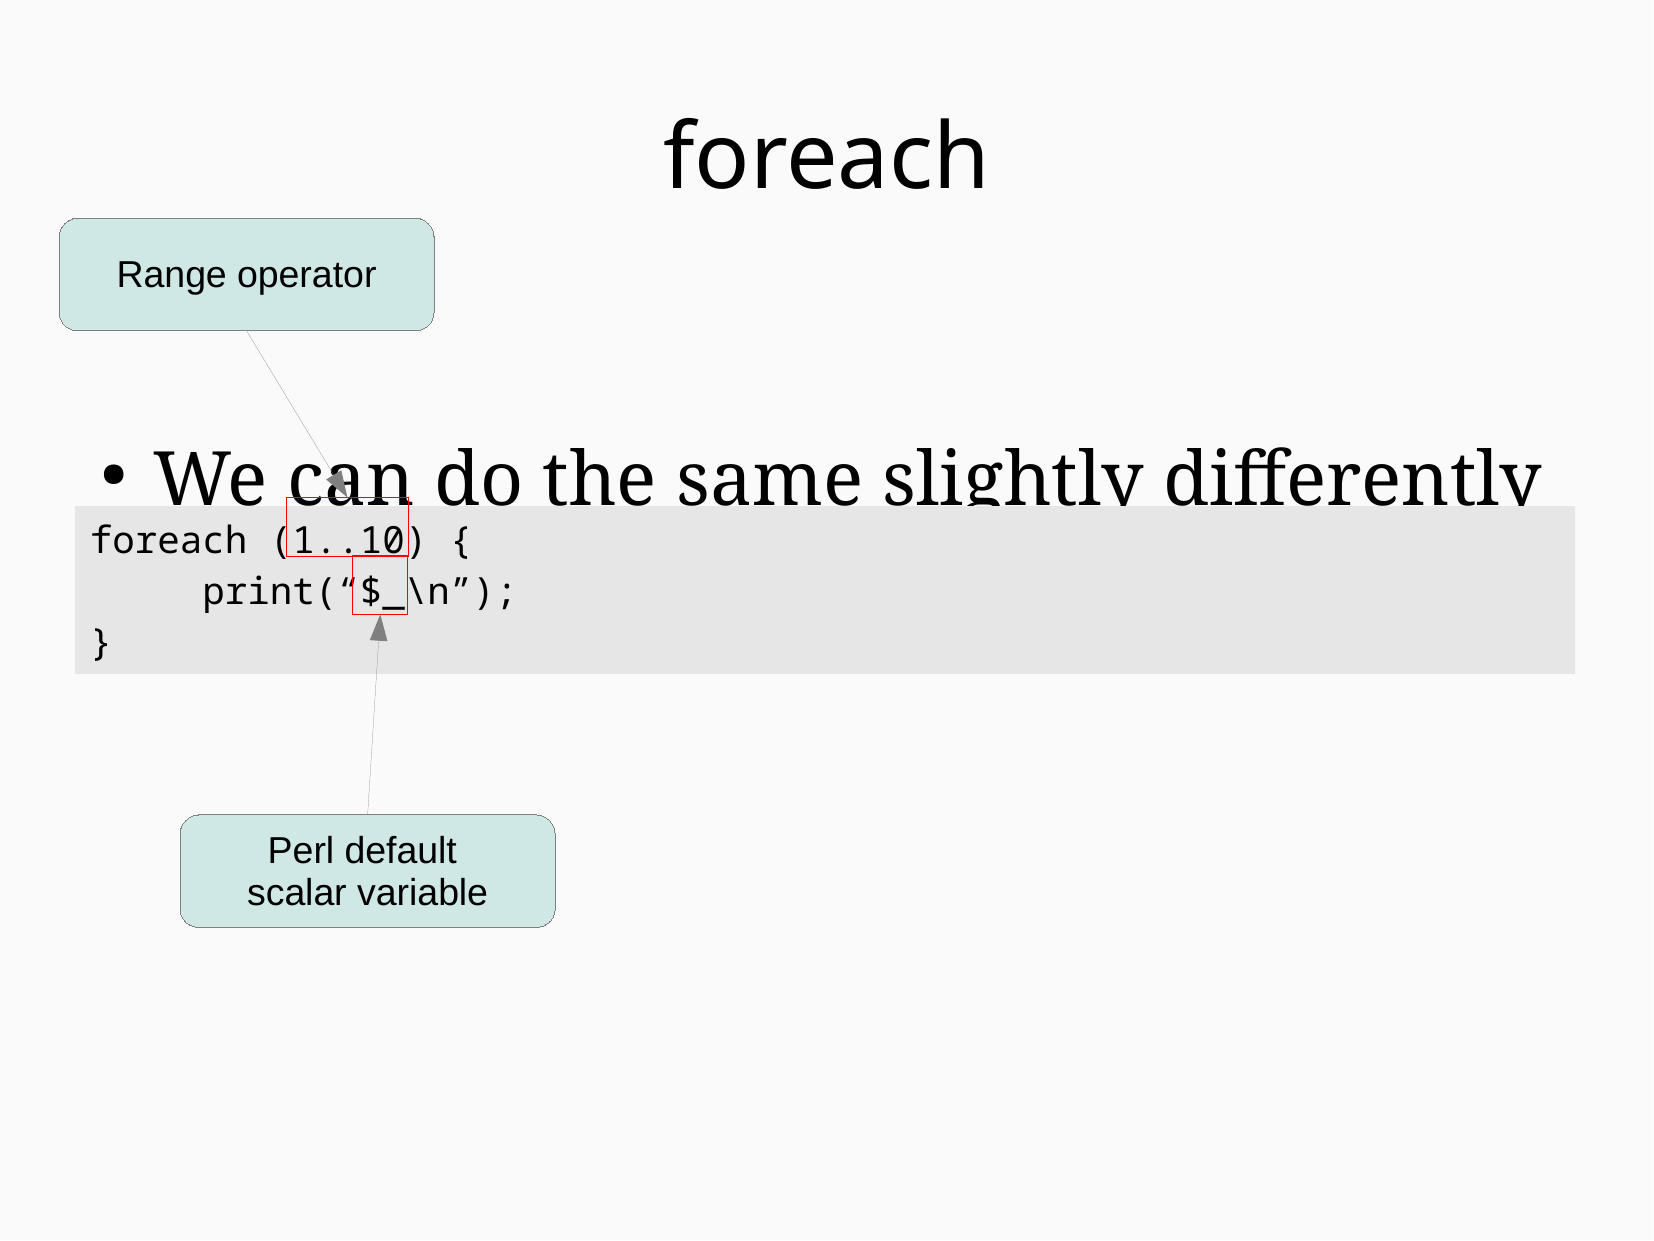

# foreach
Range operator
We can do the same slightly differently
foreach (1..10) {
 print(“$_\n”);
}
Perl default
scalar variable